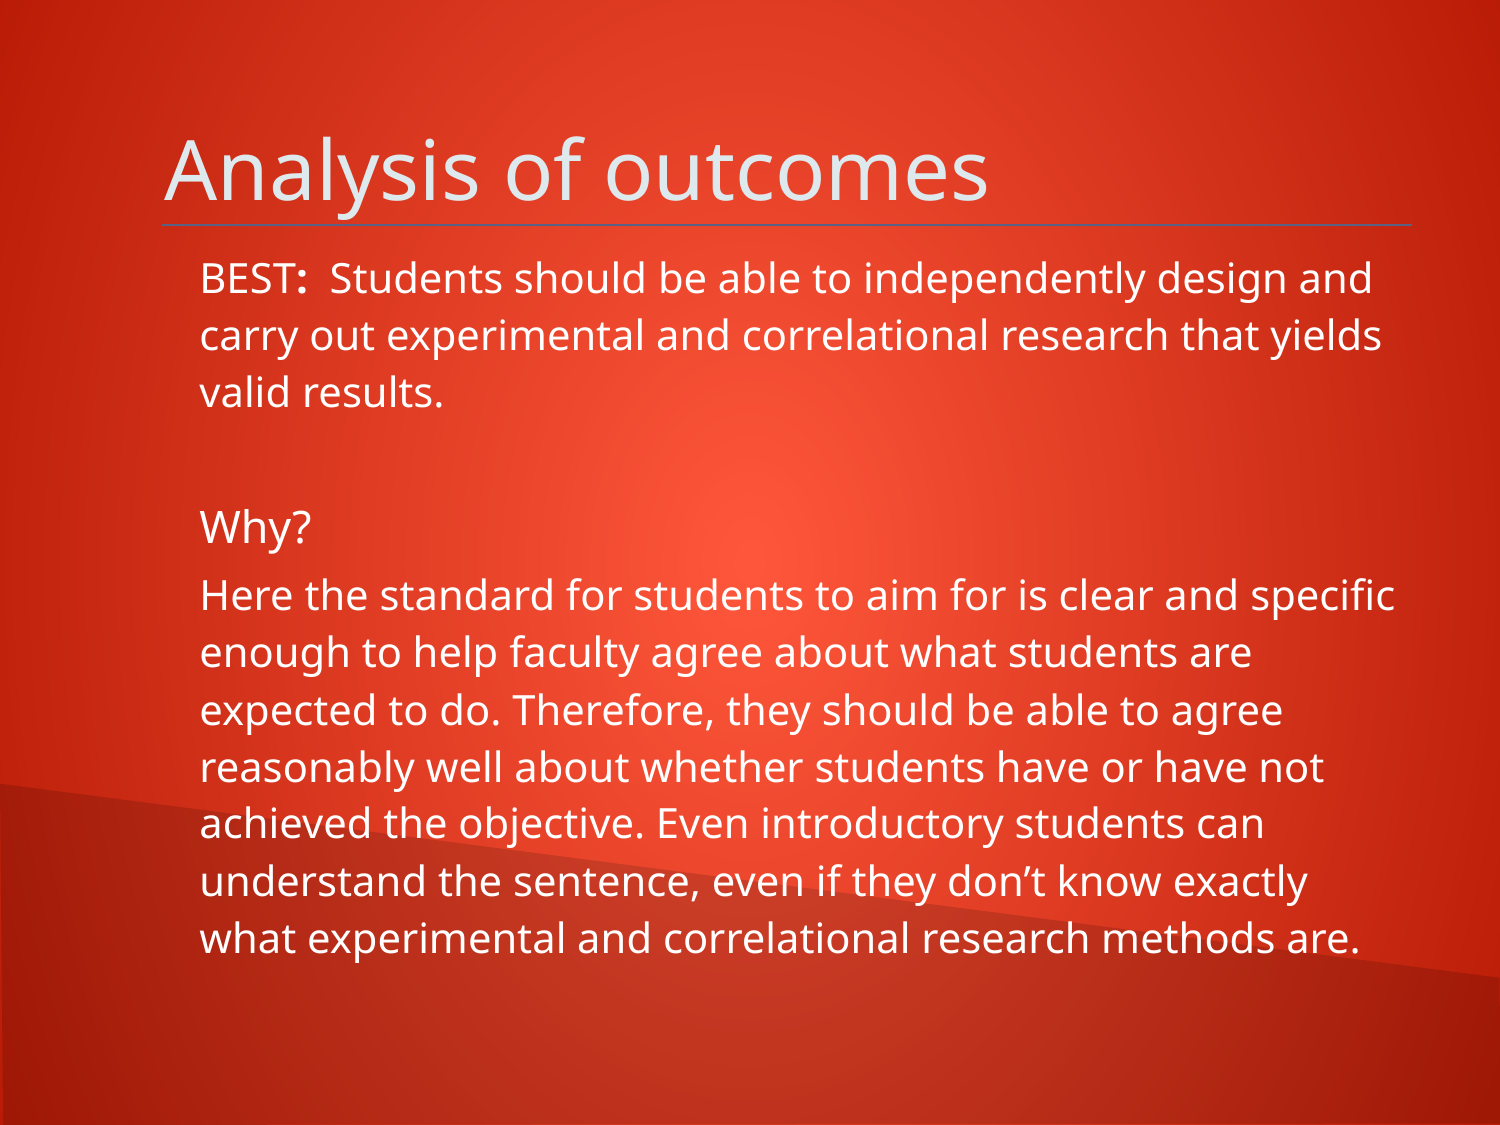

# Analysis of outcomes
BEST: Students should be able to independently design and carry out experimental and correlational research that yields valid results.
Why?
Here the standard for students to aim for is clear and specific enough to help faculty agree about what students are expected to do. Therefore, they should be able to agree reasonably well about whether students have or have not achieved the objective. Even introductory students can understand the sentence, even if they don’t know exactly what experimental and correlational research methods are.